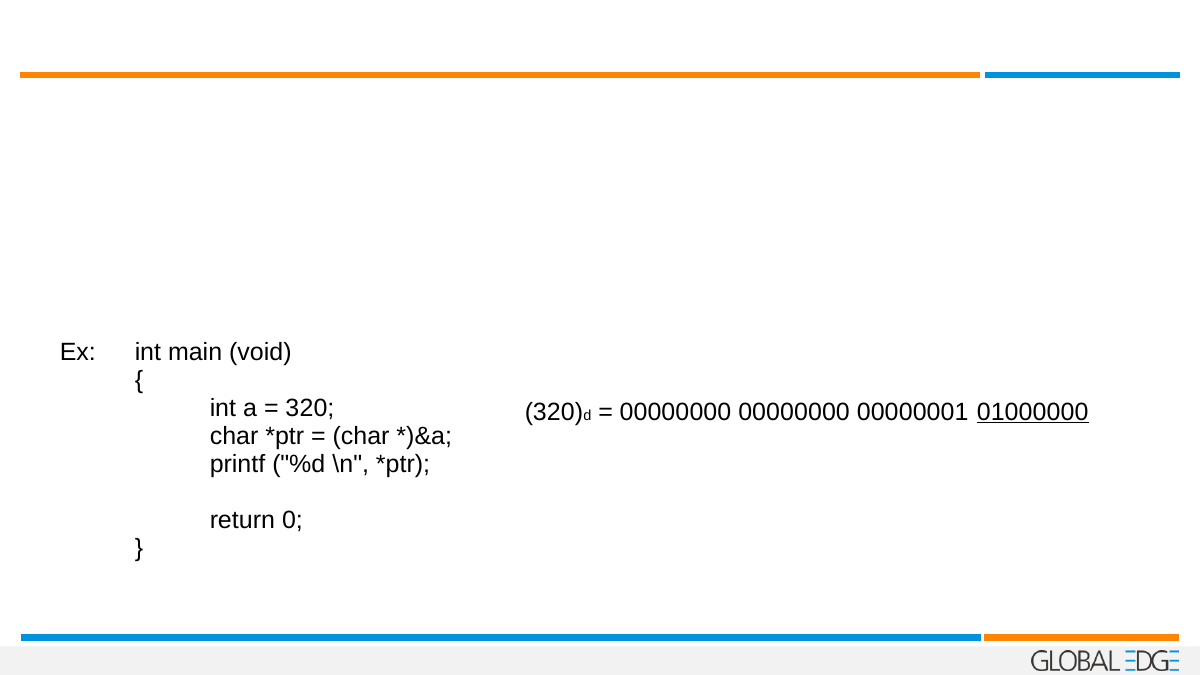

Ex:	int main (void)
	{
		int a = 320;
		char *ptr = (char *)&a;
		printf ("%d \n", *ptr);
		return 0;
	}
(320)d = 00000000 00000000 00000001 01000000